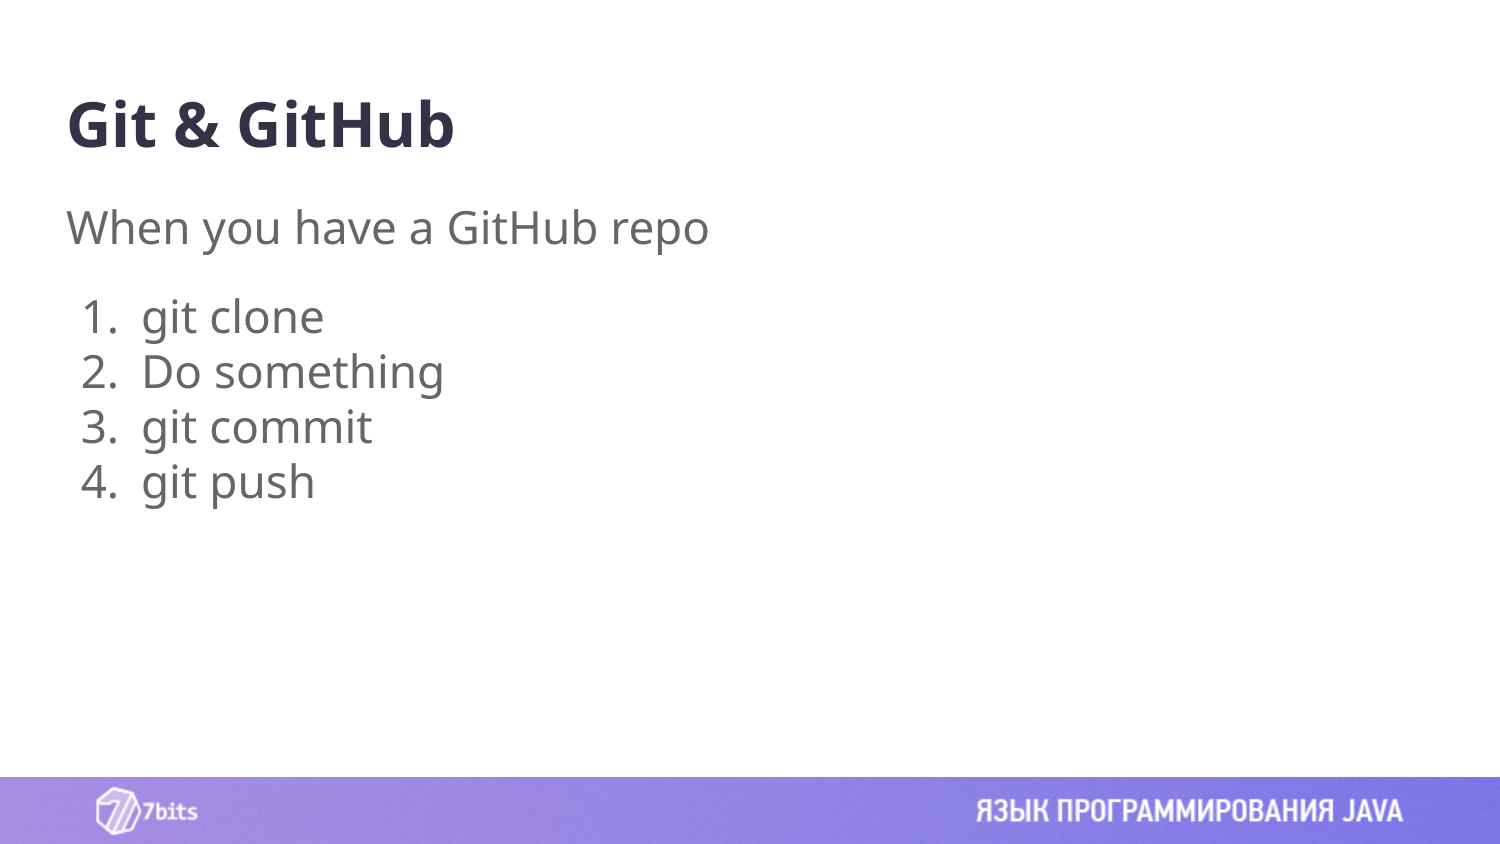

# Git & GitHub
When you have a GitHub repo
git clone
Do something
git commit
git push